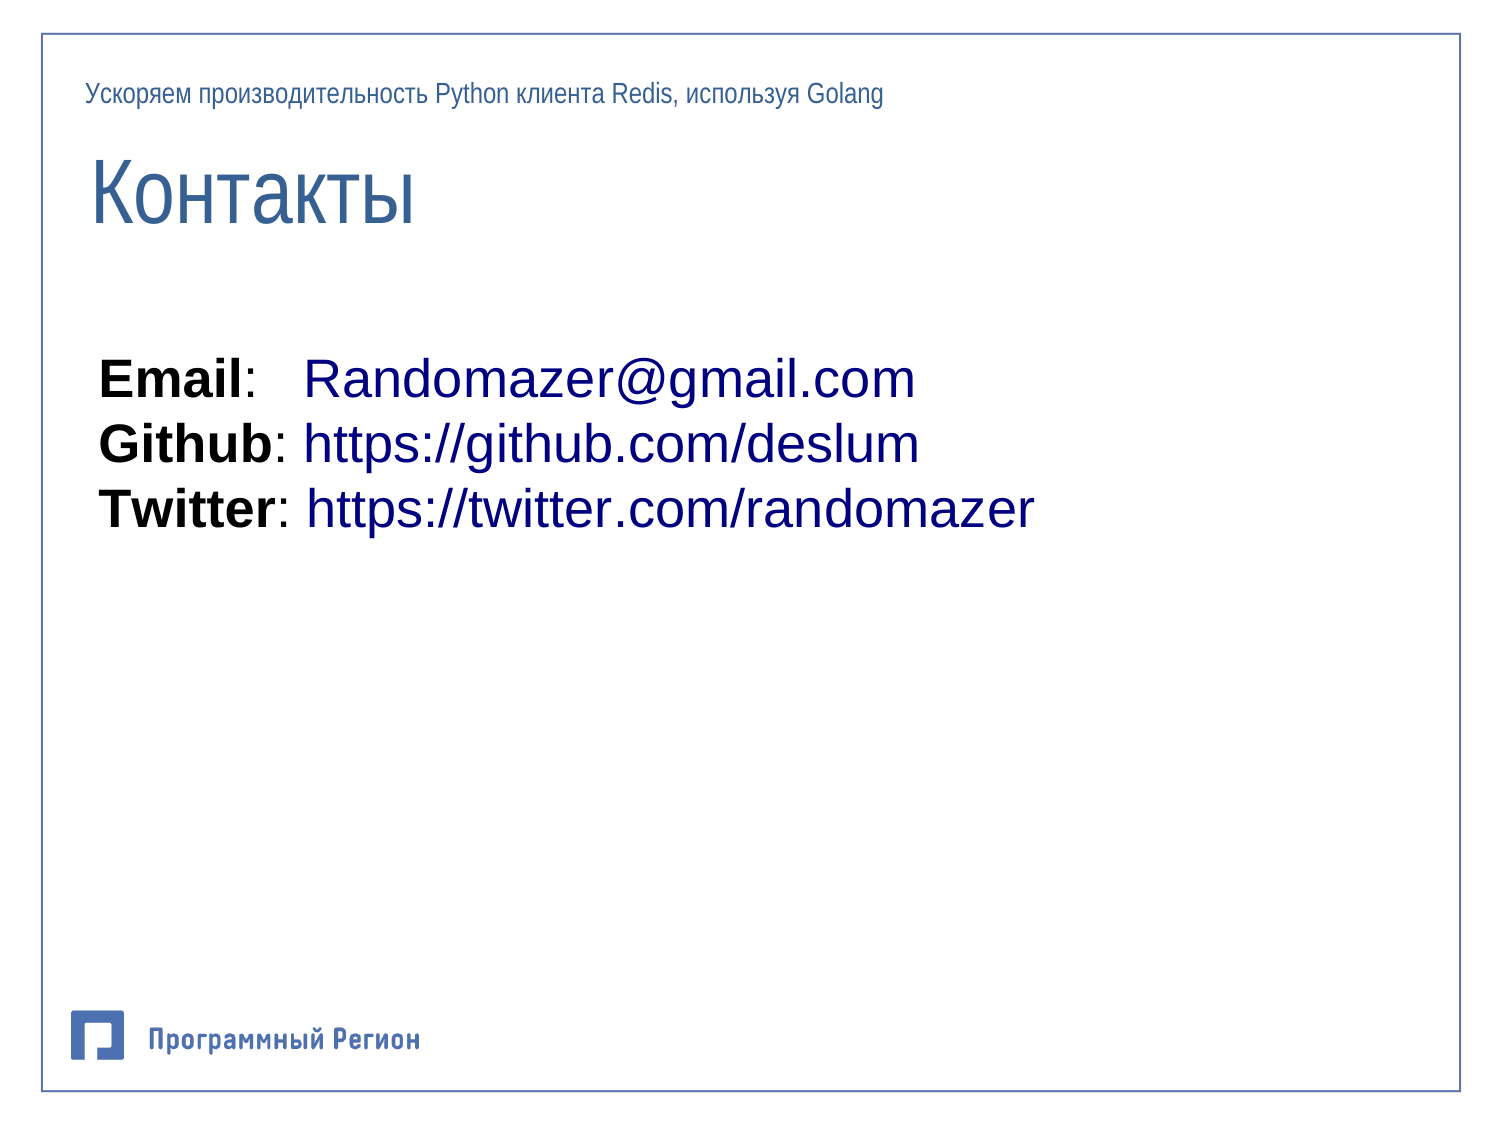

Ускоряем производительность Python клиента Redis, используя Golang
Контакты
Email: Randomazer@gmail.com
Github: https://github.com/deslum
Twitter: https://twitter.com/randomazer